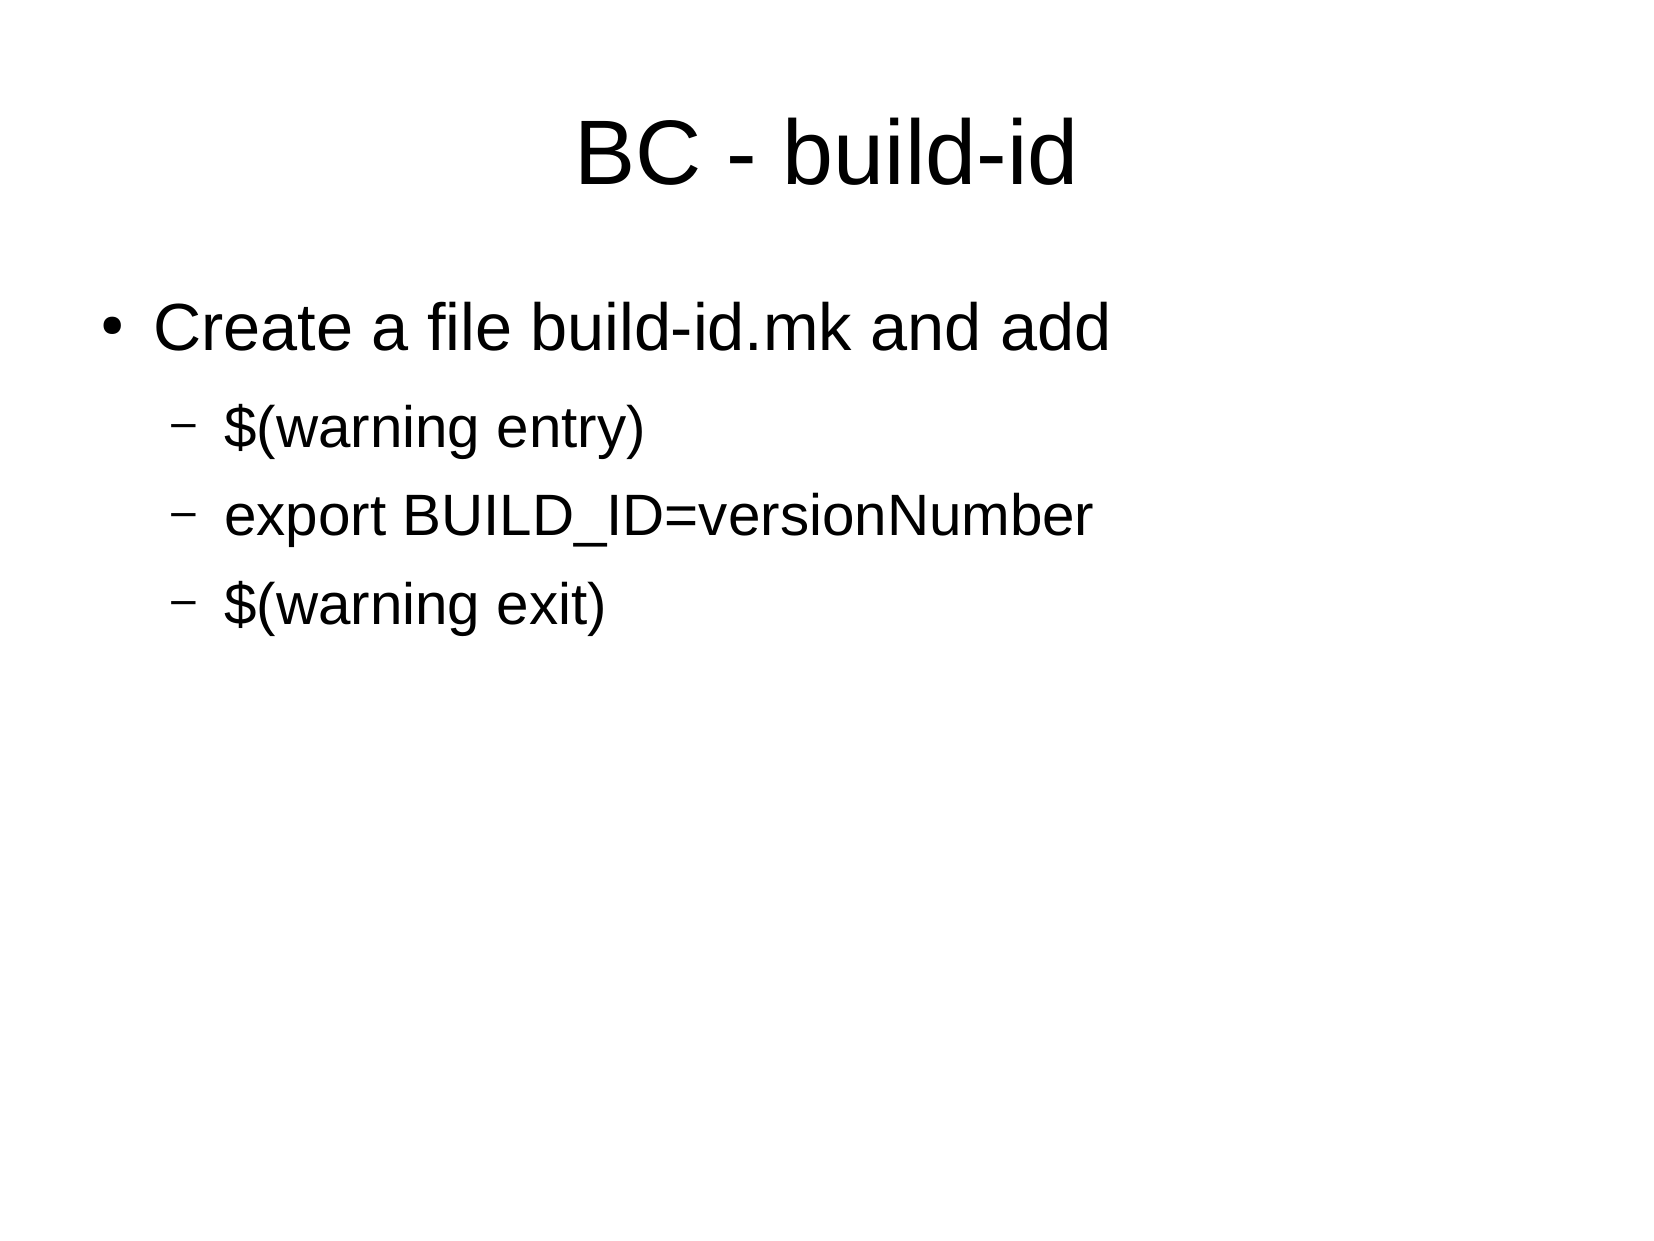

# BC - build-id
Create a file build-id.mk and add
$(warning entry)
export BUILD_ID=versionNumber
$(warning exit)